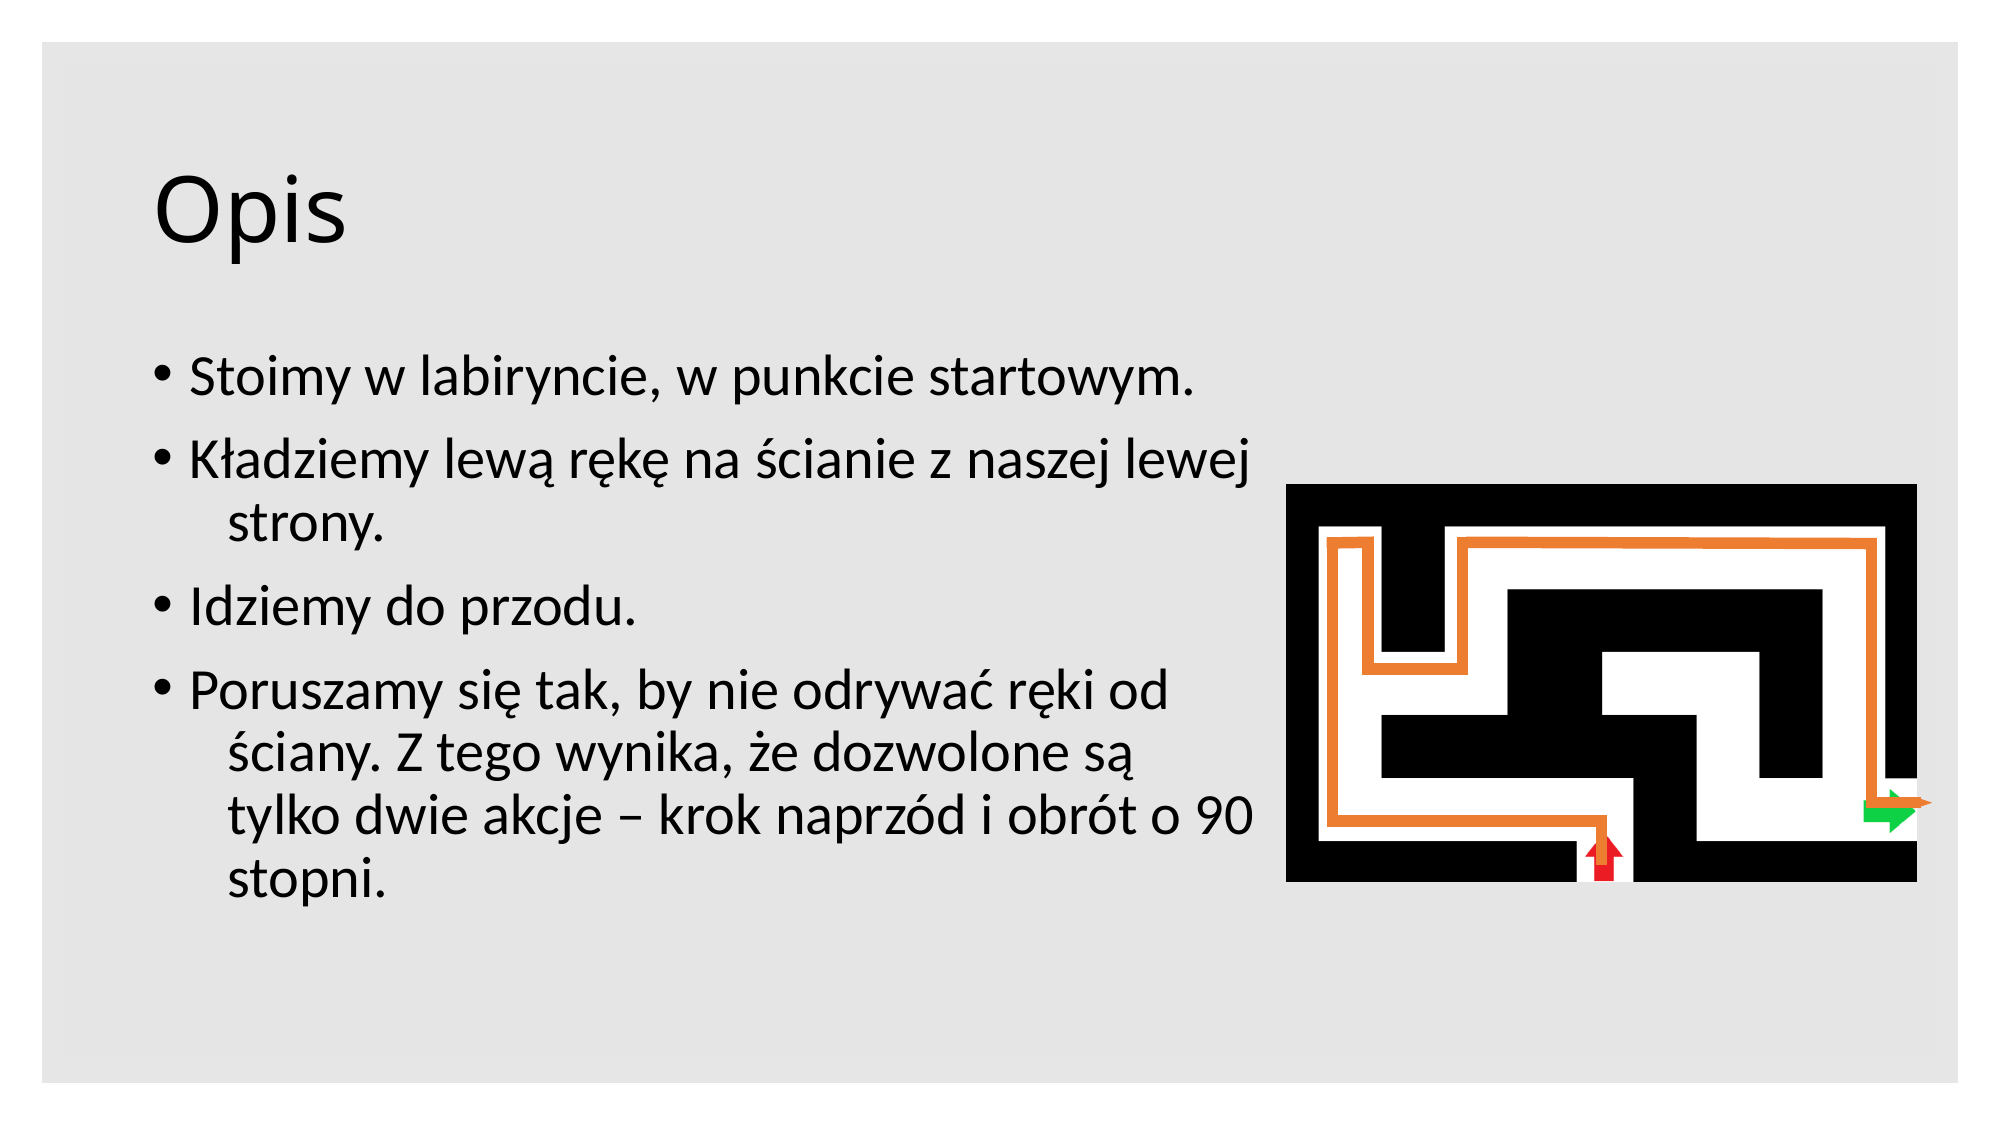

# Opis
Stoimy w labiryncie, w punkcie startowym.
Kładziemy lewą rękę na ścianie z naszej lewej strony.
Idziemy do przodu.
Poruszamy się tak, by nie odrywać ręki od ściany. Z tego wynika, że dozwolone są tylko dwie akcje – krok naprzód i obrót o 90 stopni.